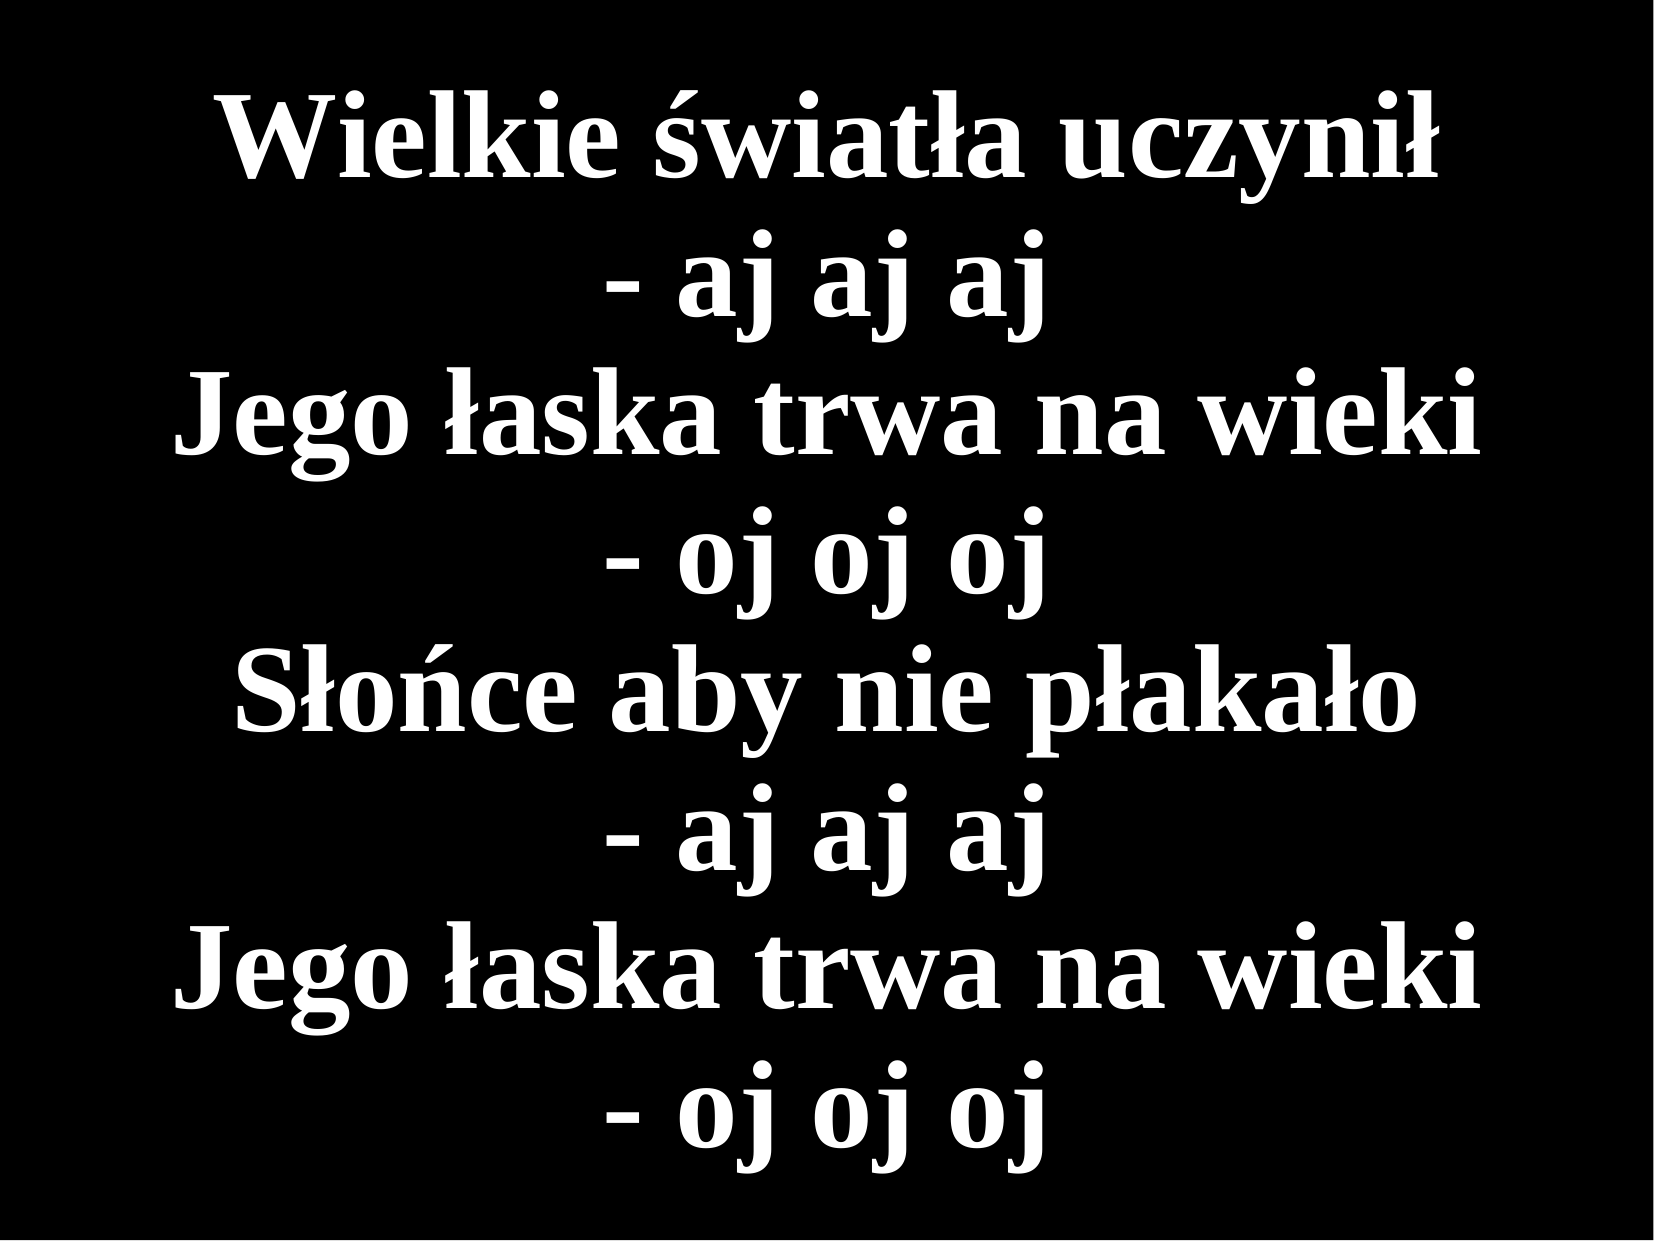

# Wielkie światła uczynił - aj aj aj Jego łaska trwa na wieki - oj oj oj Słońce aby nie płakało - aj aj aj Jego łaska trwa na wieki - oj oj oj